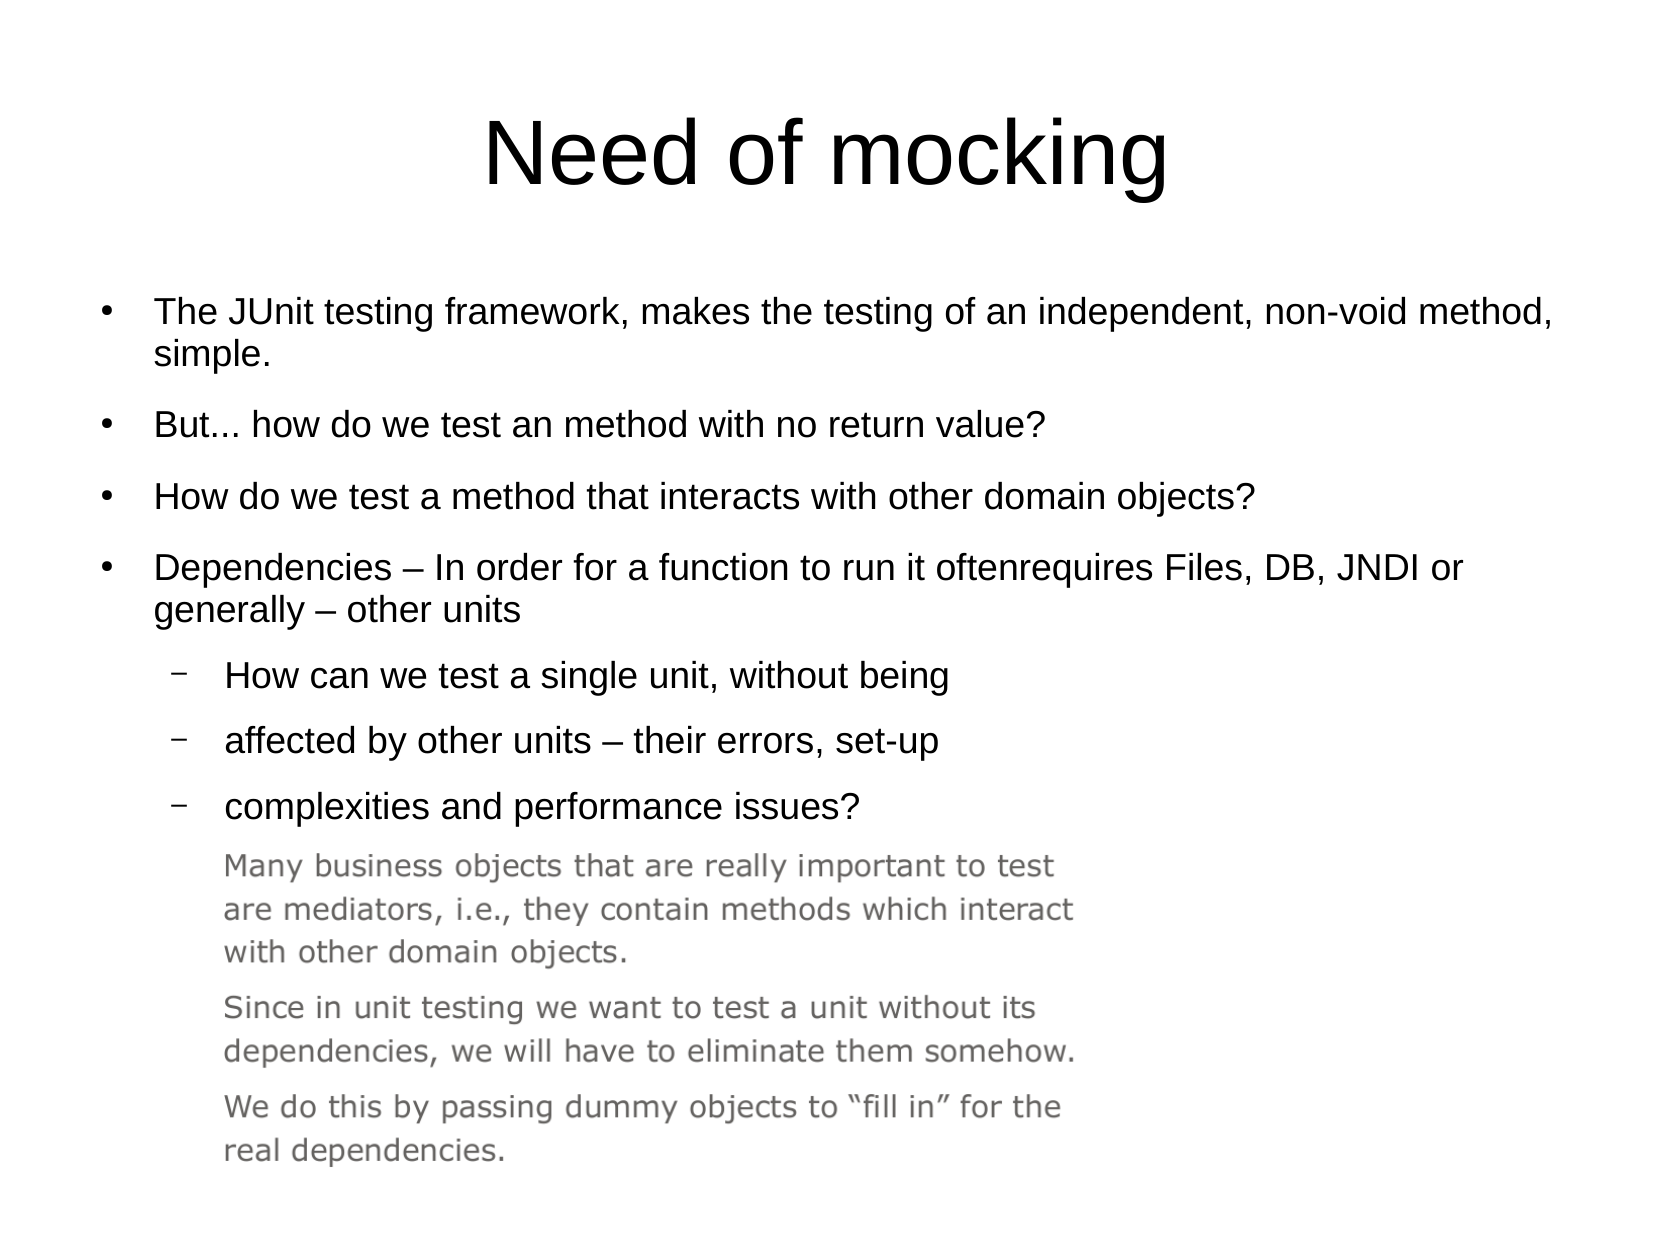

# Need of mocking
The JUnit testing framework, makes the testing of an independent, non-void method, simple.
But... how do we test an method with no return value?
How do we test a method that interacts with other domain objects?
Dependencies – In order for a function to run it oftenrequires Files, DB, JNDI or generally – other units
How can we test a single unit, without being
affected by other units – their errors, set-up
complexities and performance issues?